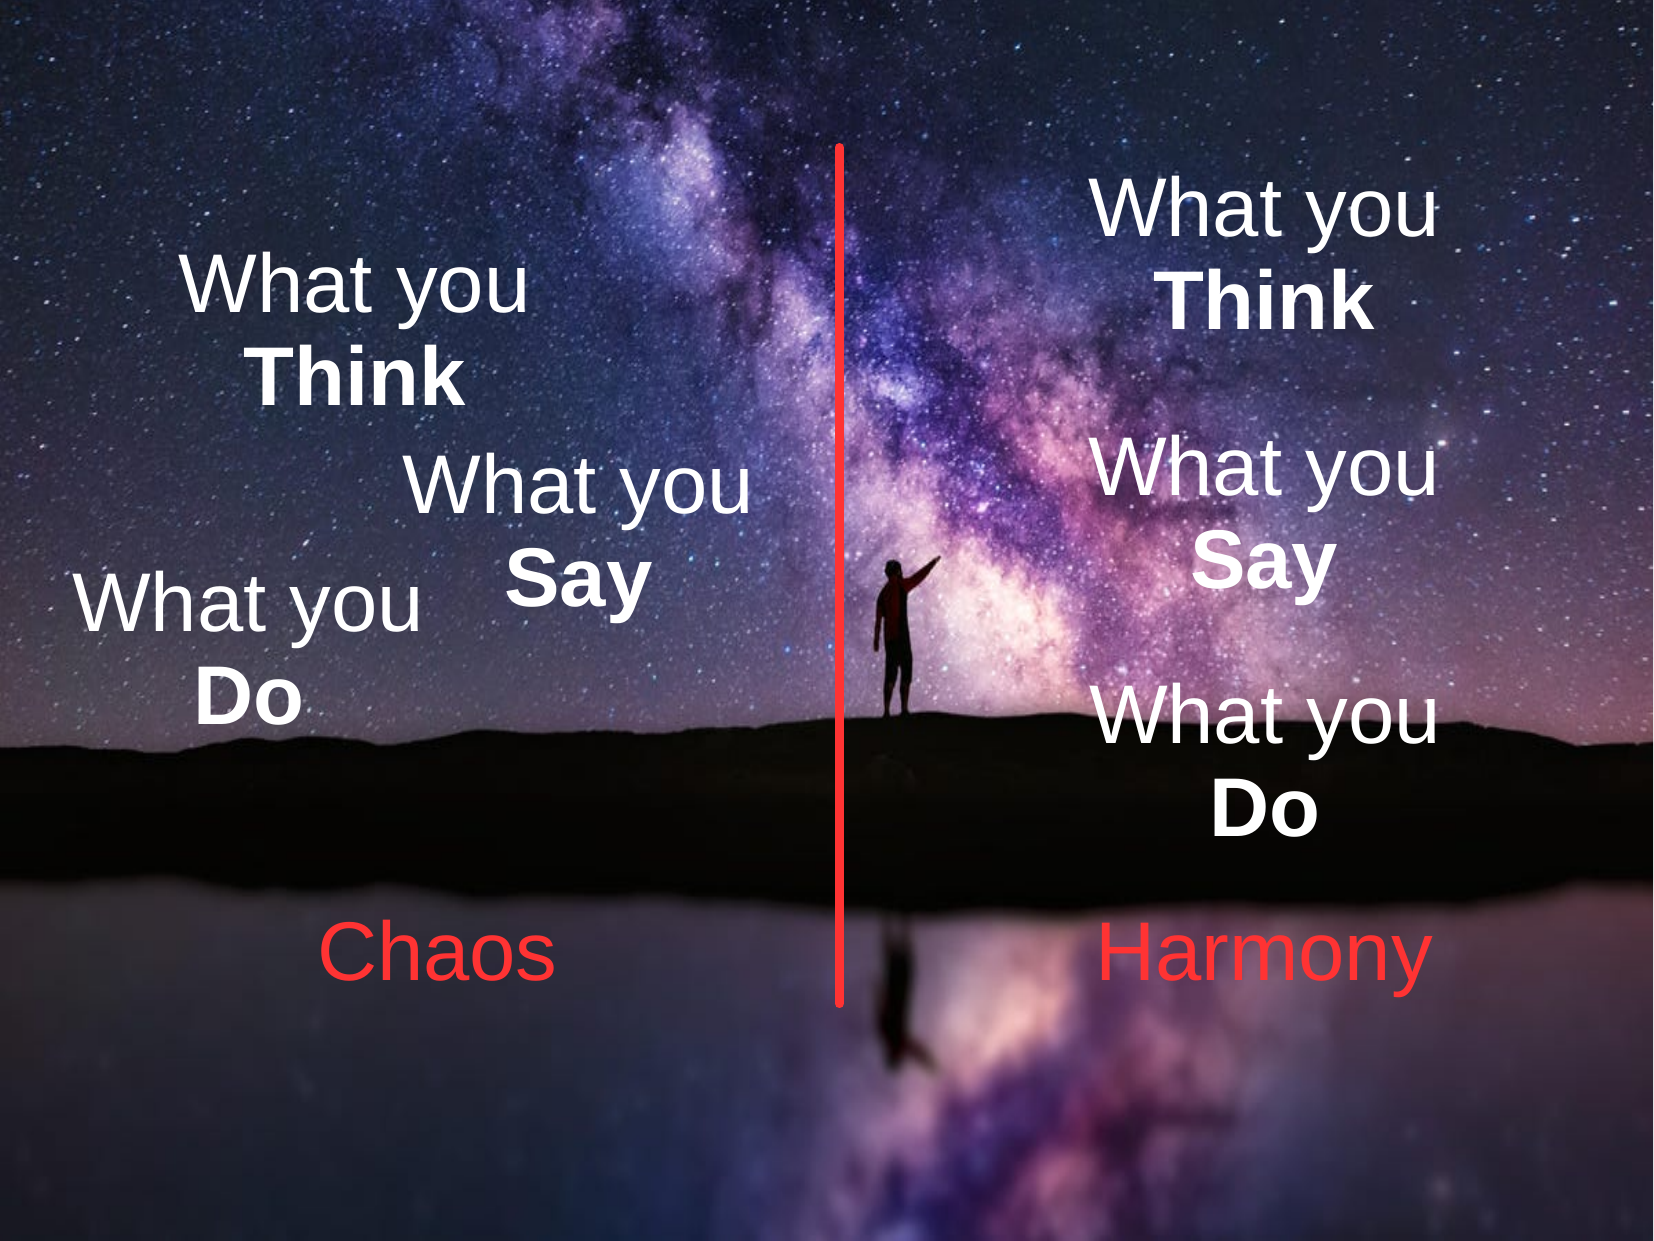

What you Think
What you Think
What you Say
What you Say
What you Do
What you Do
Chaos
Harmony